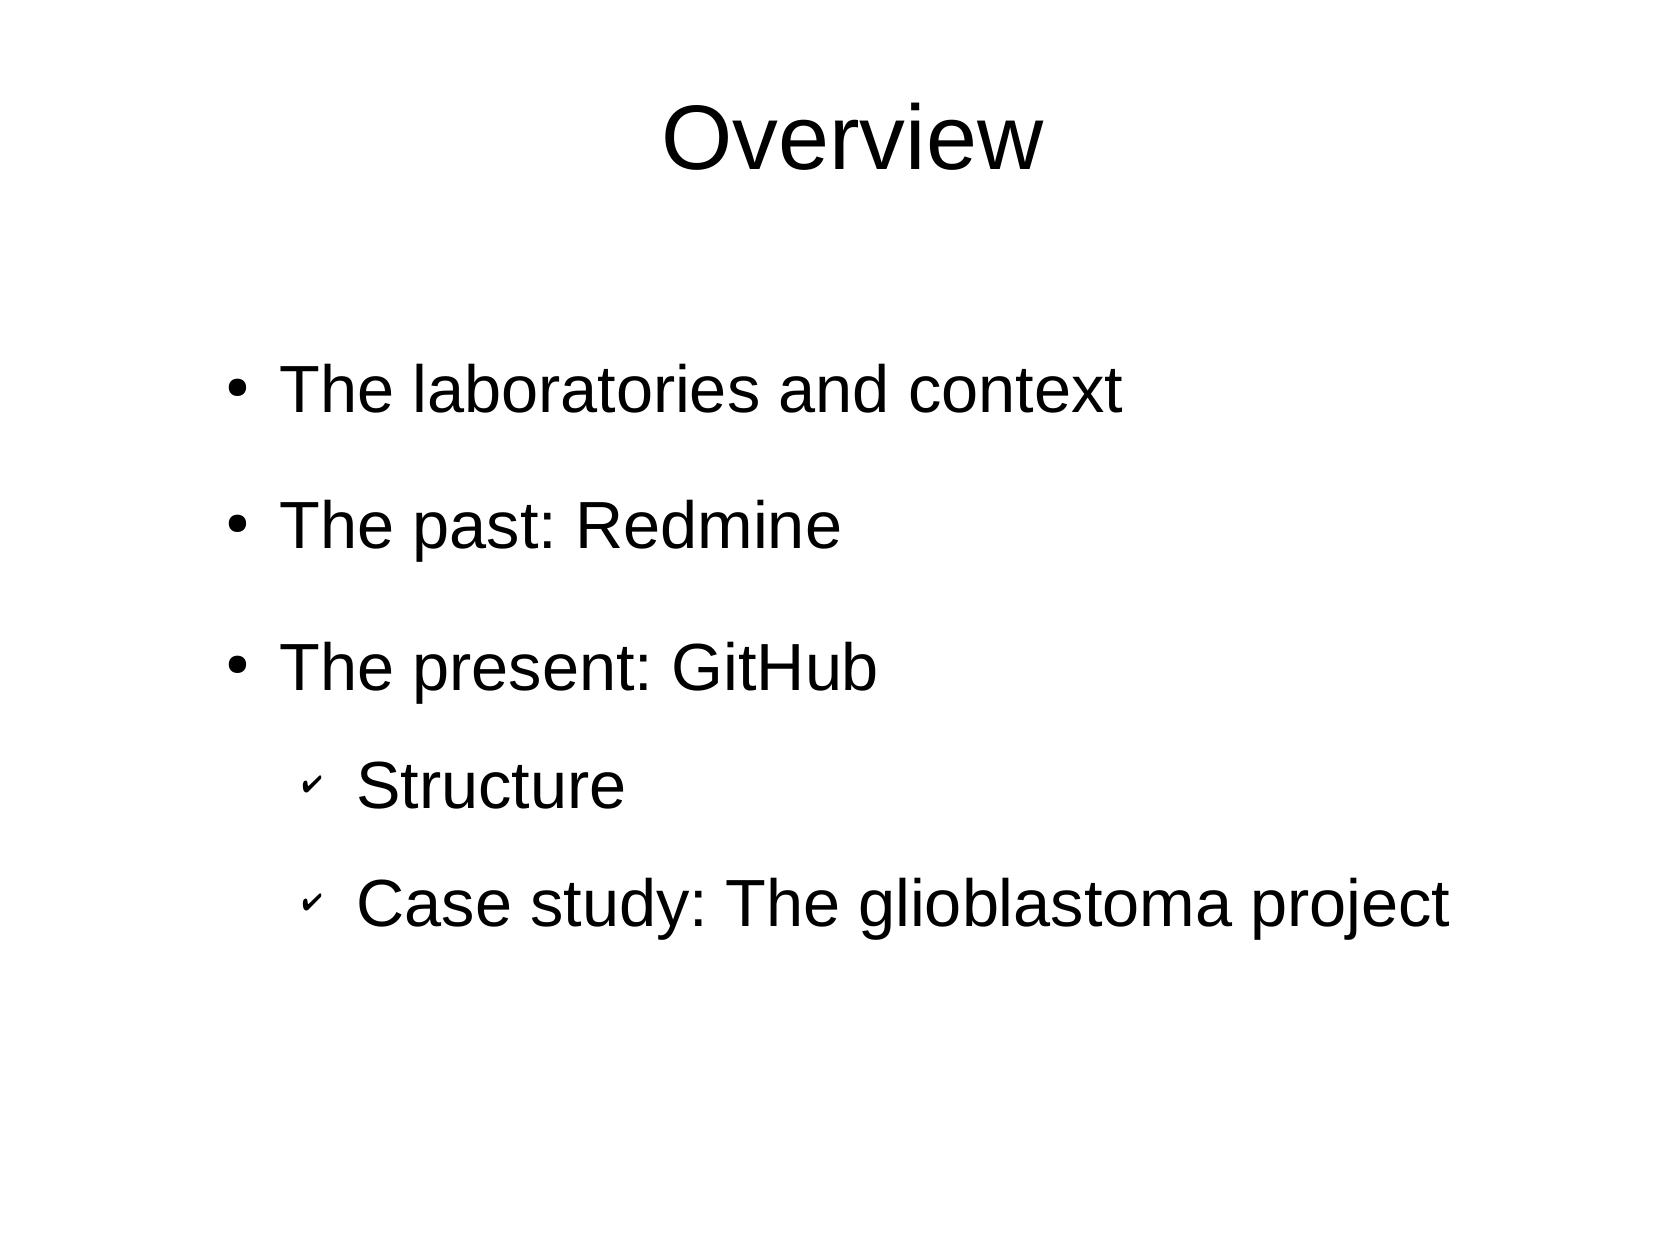

Overview
 The laboratories and context
 The past: Redmine
 The present: GitHub
 Structure
 Case study: The glioblastoma project